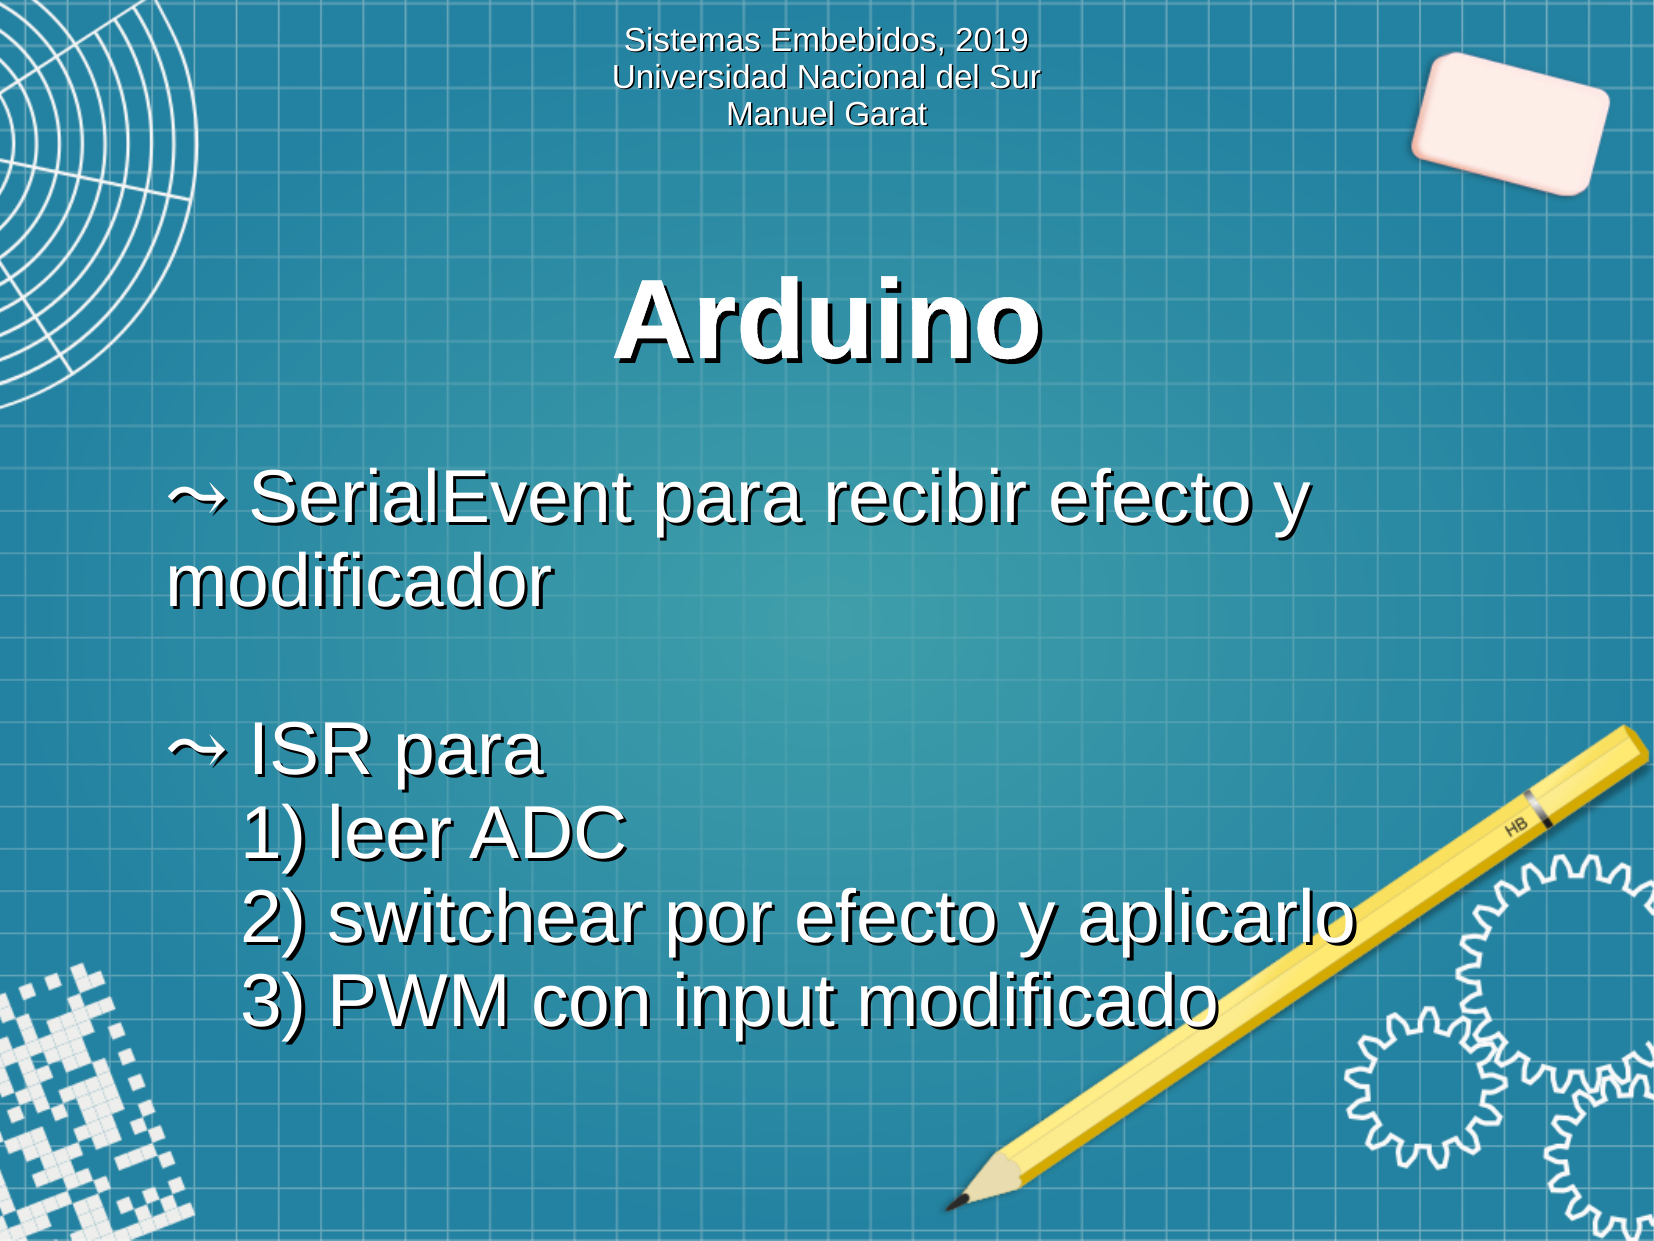

Sistemas Embebidos, 2019
Universidad Nacional del Sur
Manuel Garat
# Arduino
⤳ SerialEvent para recibir efecto y modificador
⤳ ISR para
	1) leer ADC
	2) switchear por efecto y aplicarlo
	3) PWM con input modificado